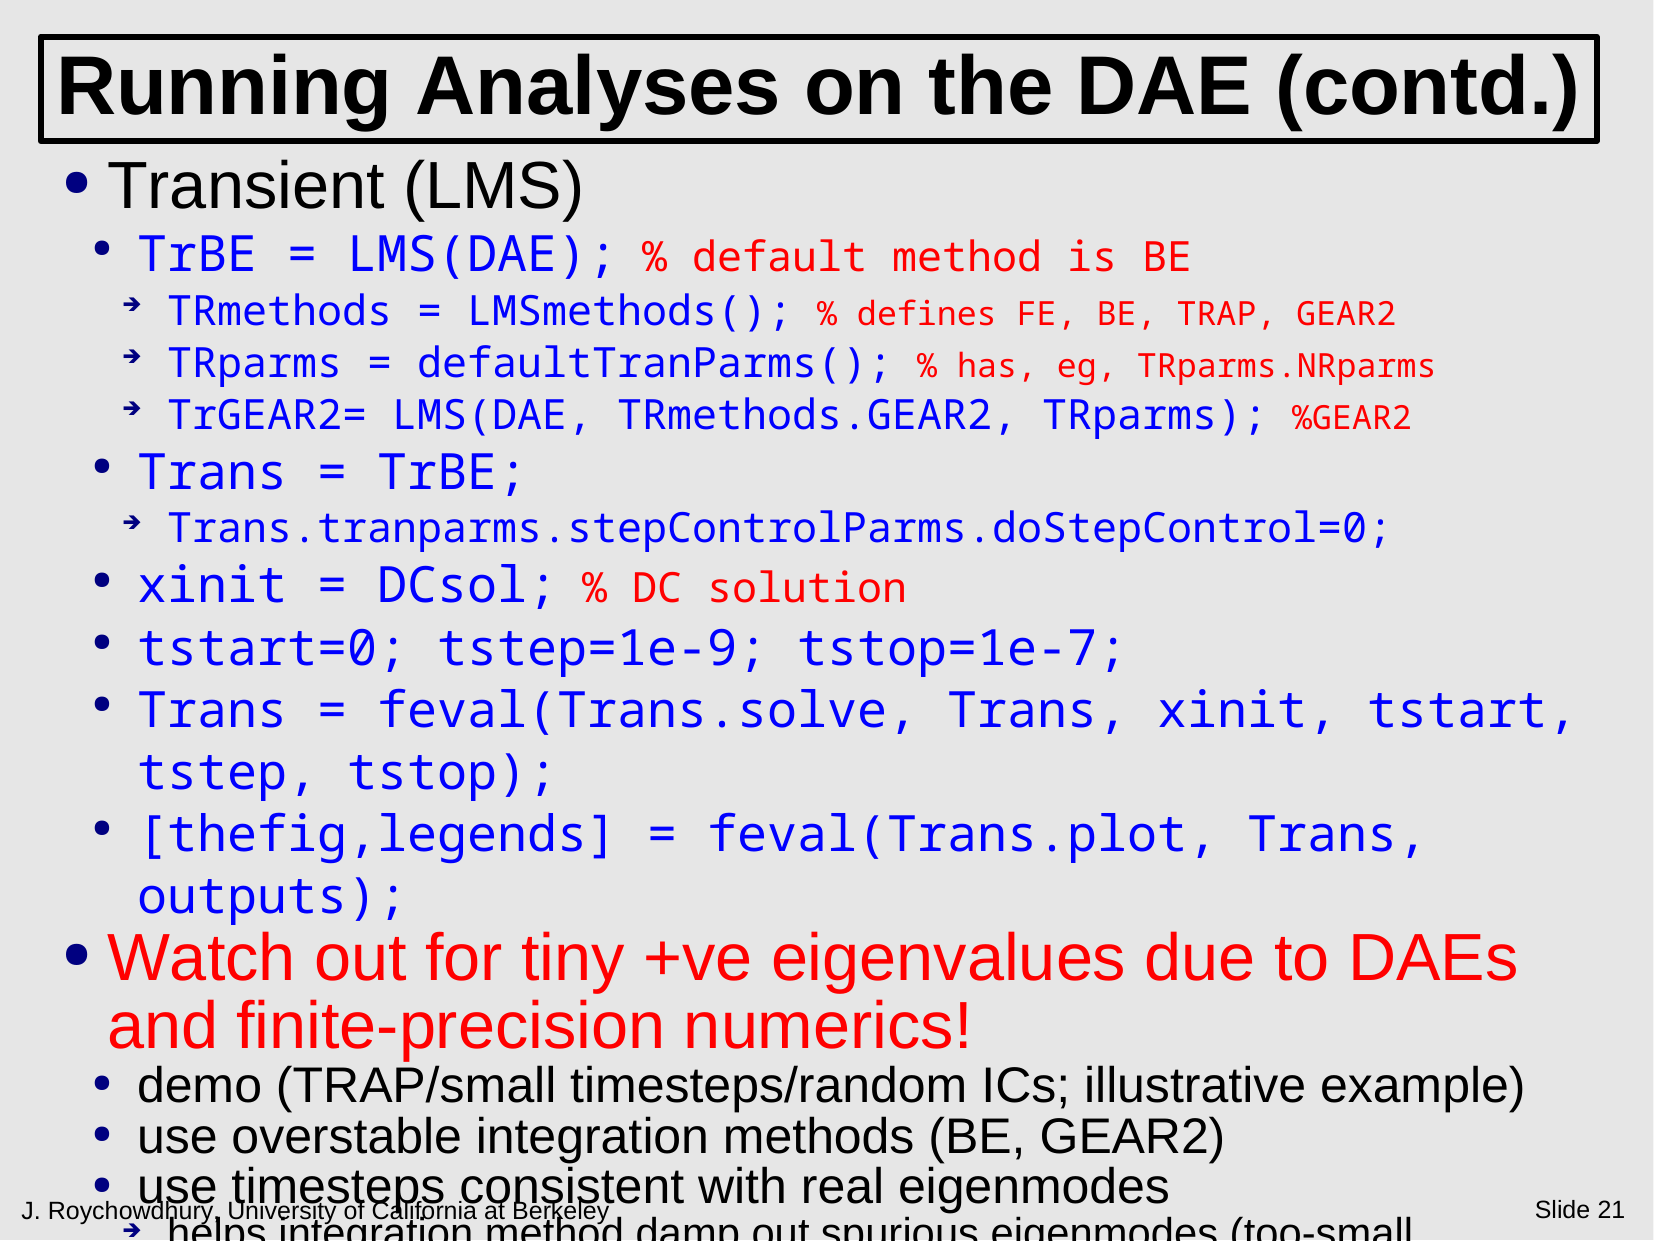

# Running Analyses on the DAE (contd.)
Transient (LMS)
TrBE = LMS(DAE); % default method is BE
TRmethods = LMSmethods(); % defines FE, BE, TRAP, GEAR2
TRparms = defaultTranParms(); % has, eg, TRparms.NRparms
TrGEAR2= LMS(DAE, TRmethods.GEAR2, TRparms); %GEAR2
Trans = TrBE;
Trans.tranparms.stepControlParms.doStepControl=0;
xinit = DCsol; % DC solution
tstart=0; tstep=1e-9; tstop=1e-7;
Trans = feval(Trans.solve, Trans, xinit, tstart, tstep, tstop);
[thefig,legends] = feval(Trans.plot, Trans, outputs);
Watch out for tiny +ve eigenvalues due to DAEs and finite-precision numerics!
demo (TRAP/small timesteps/random ICs; illustrative example)
use overstable integration methods (BE, GEAR2)
use timesteps consistent with real eigenmodes
helps integration method damp out spurious eigenmodes (too-small timesteps can excite them)